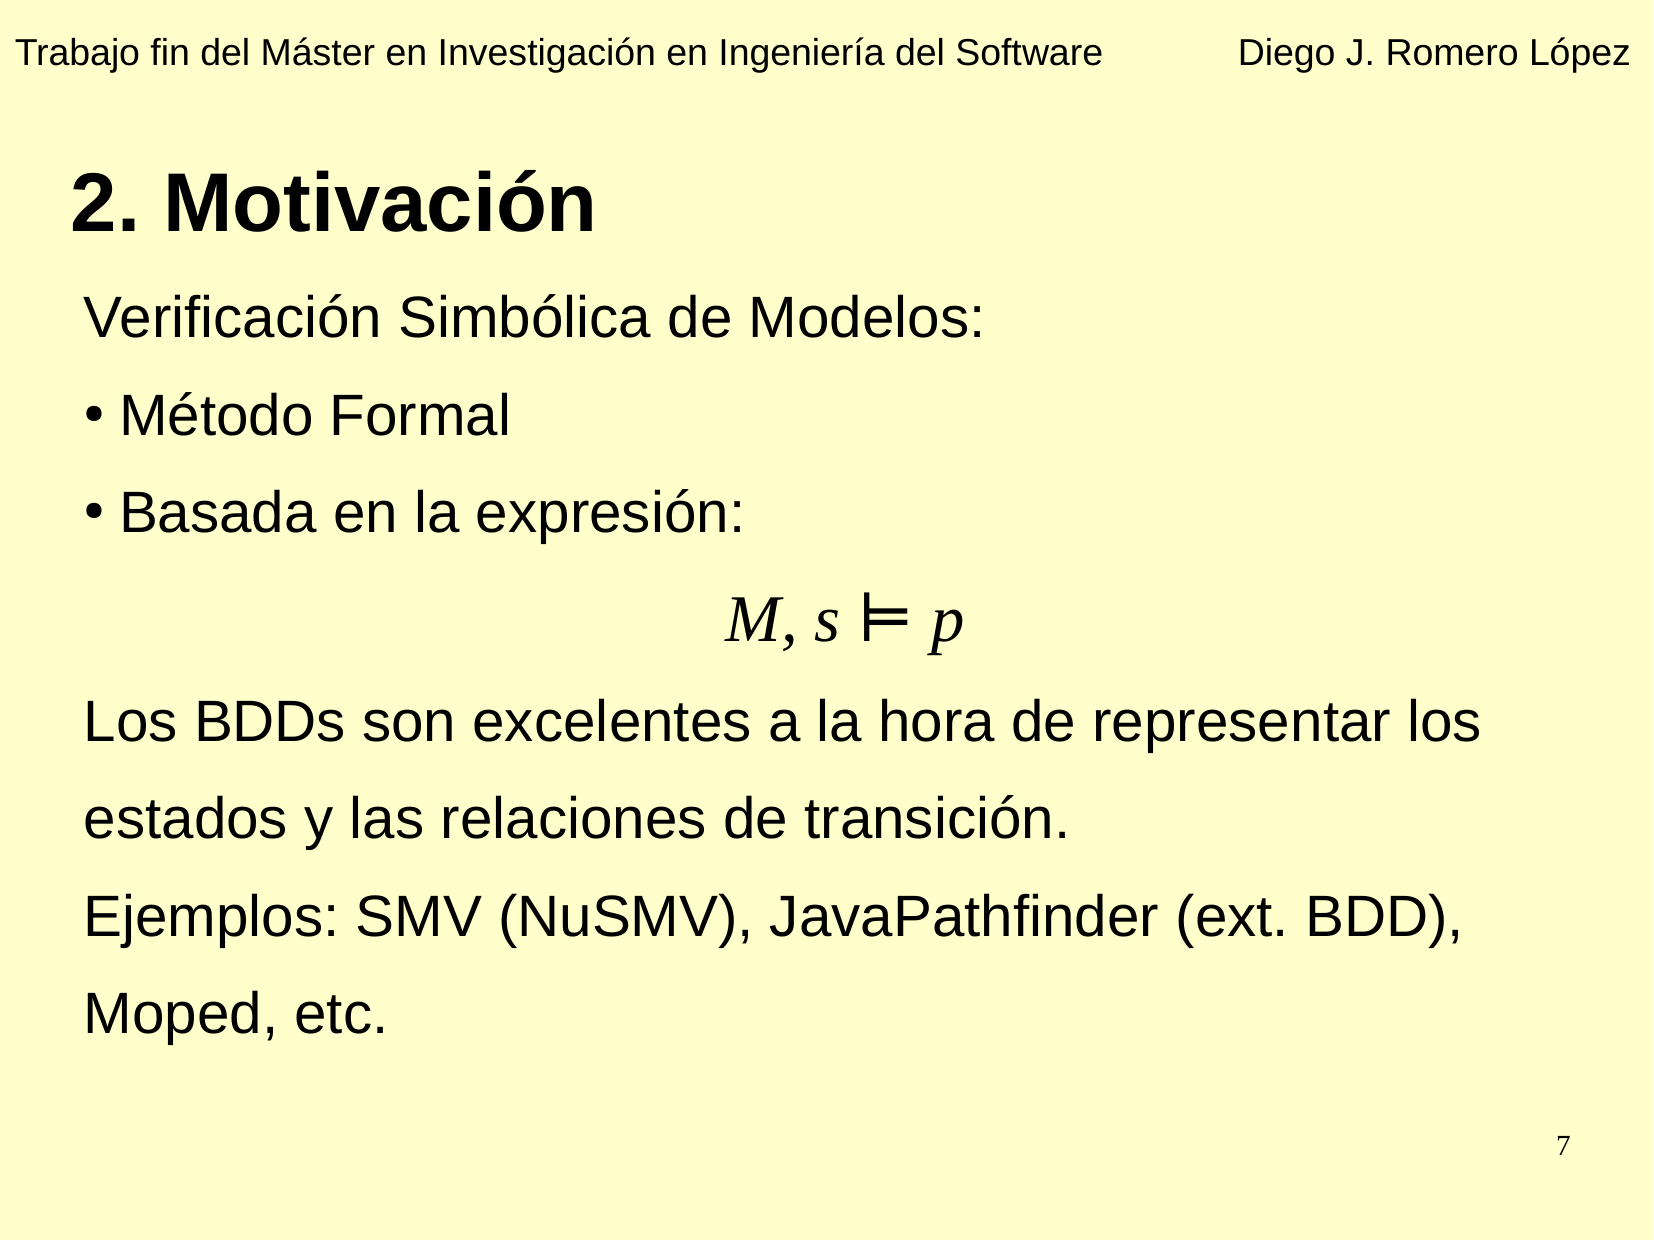

2. Motivación
Verificación Simbólica de Modelos:
Método Formal
Basada en la expresión:
M, s ⊨ p
Los BDDs son excelentes a la hora de representar los estados y las relaciones de transición.
Ejemplos: SMV (NuSMV), JavaPathfinder (ext. BDD), Moped, etc.
7